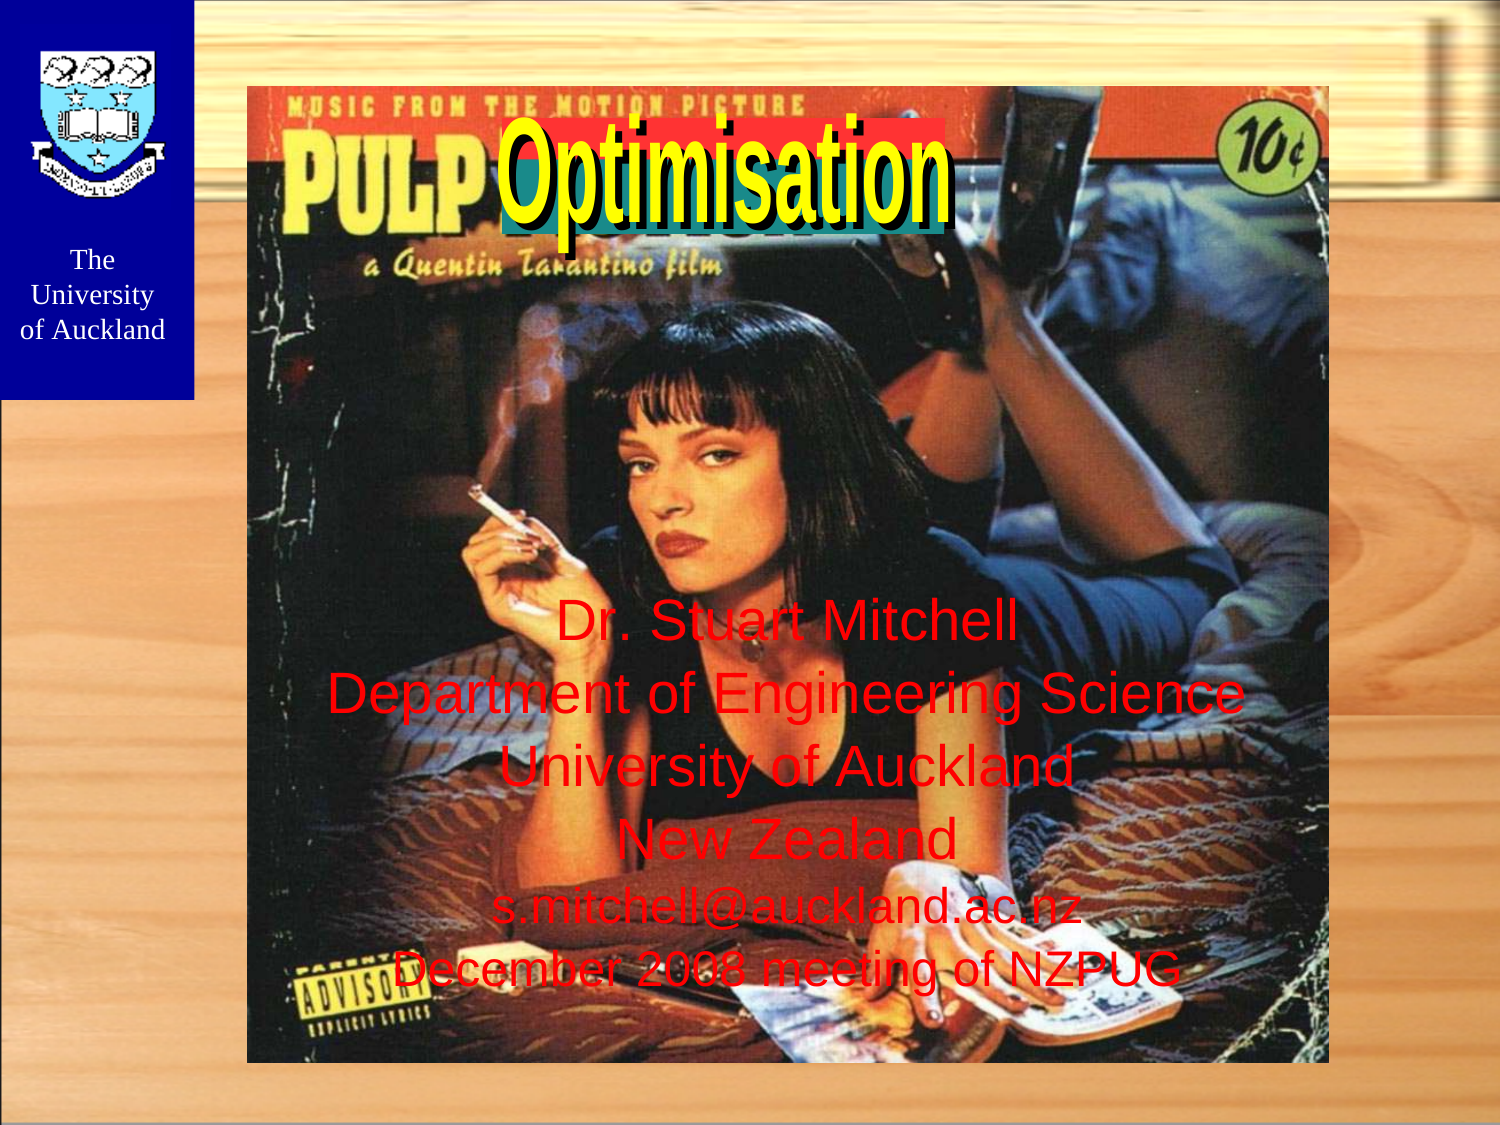

The
University
of Auckland
Optimisation
# Dr. Stuart Mitchell
Department of Engineering Science
University of Auckland
New Zealand
s.mitchell@auckland.ac.nz
December 2008 meeting of NZPUG